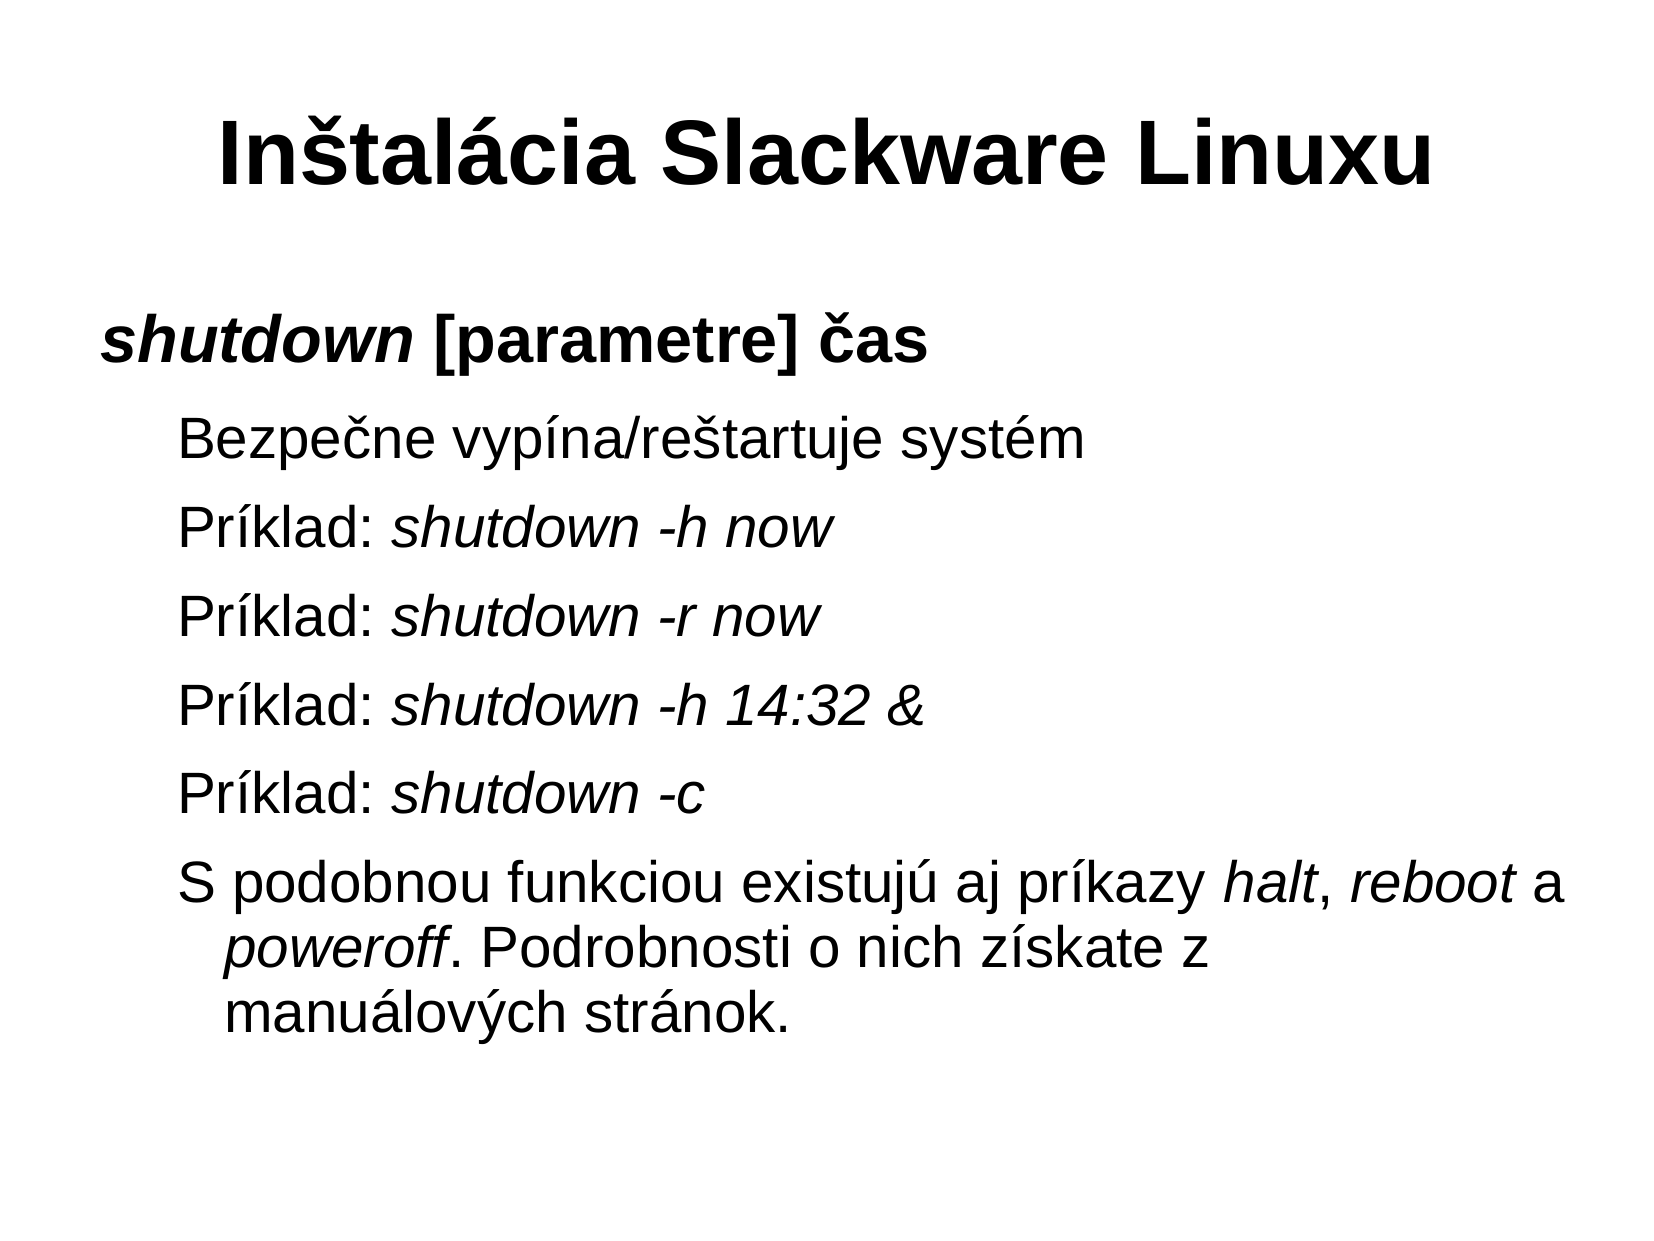

# Inštalácia Slackware Linuxu
shutdown [parametre] čas
Bezpečne vypína/reštartuje systém
Príklad: shutdown -h now
Príklad: shutdown -r now
Príklad: shutdown -h 14:32 &
Príklad: shutdown -c
S podobnou funkciou existujú aj príkazy halt, reboot a poweroff. Podrobnosti o nich získate z manuálových stránok.